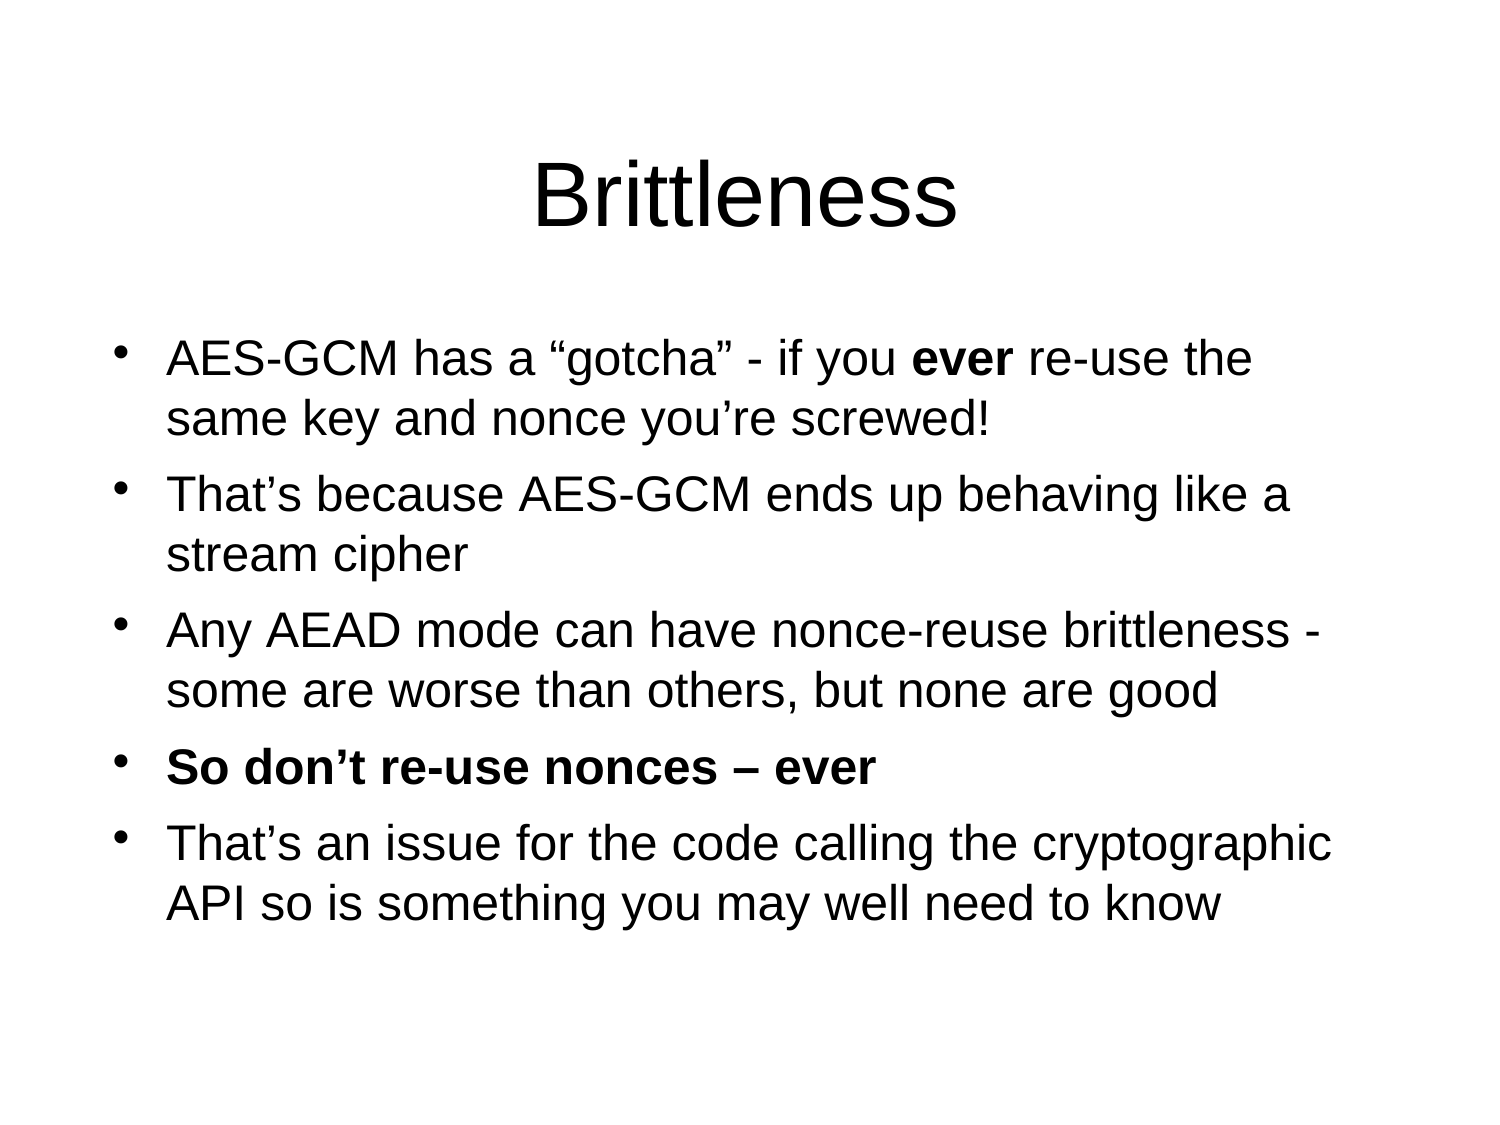

# Brittleness
AES-GCM has a “gotcha” - if you ever re-use the same key and nonce you’re screwed!
That’s because AES-GCM ends up behaving like a stream cipher
Any AEAD mode can have nonce-reuse brittleness - some are worse than others, but none are good
So don’t re-use nonces – ever
That’s an issue for the code calling the cryptographic API so is something you may well need to know